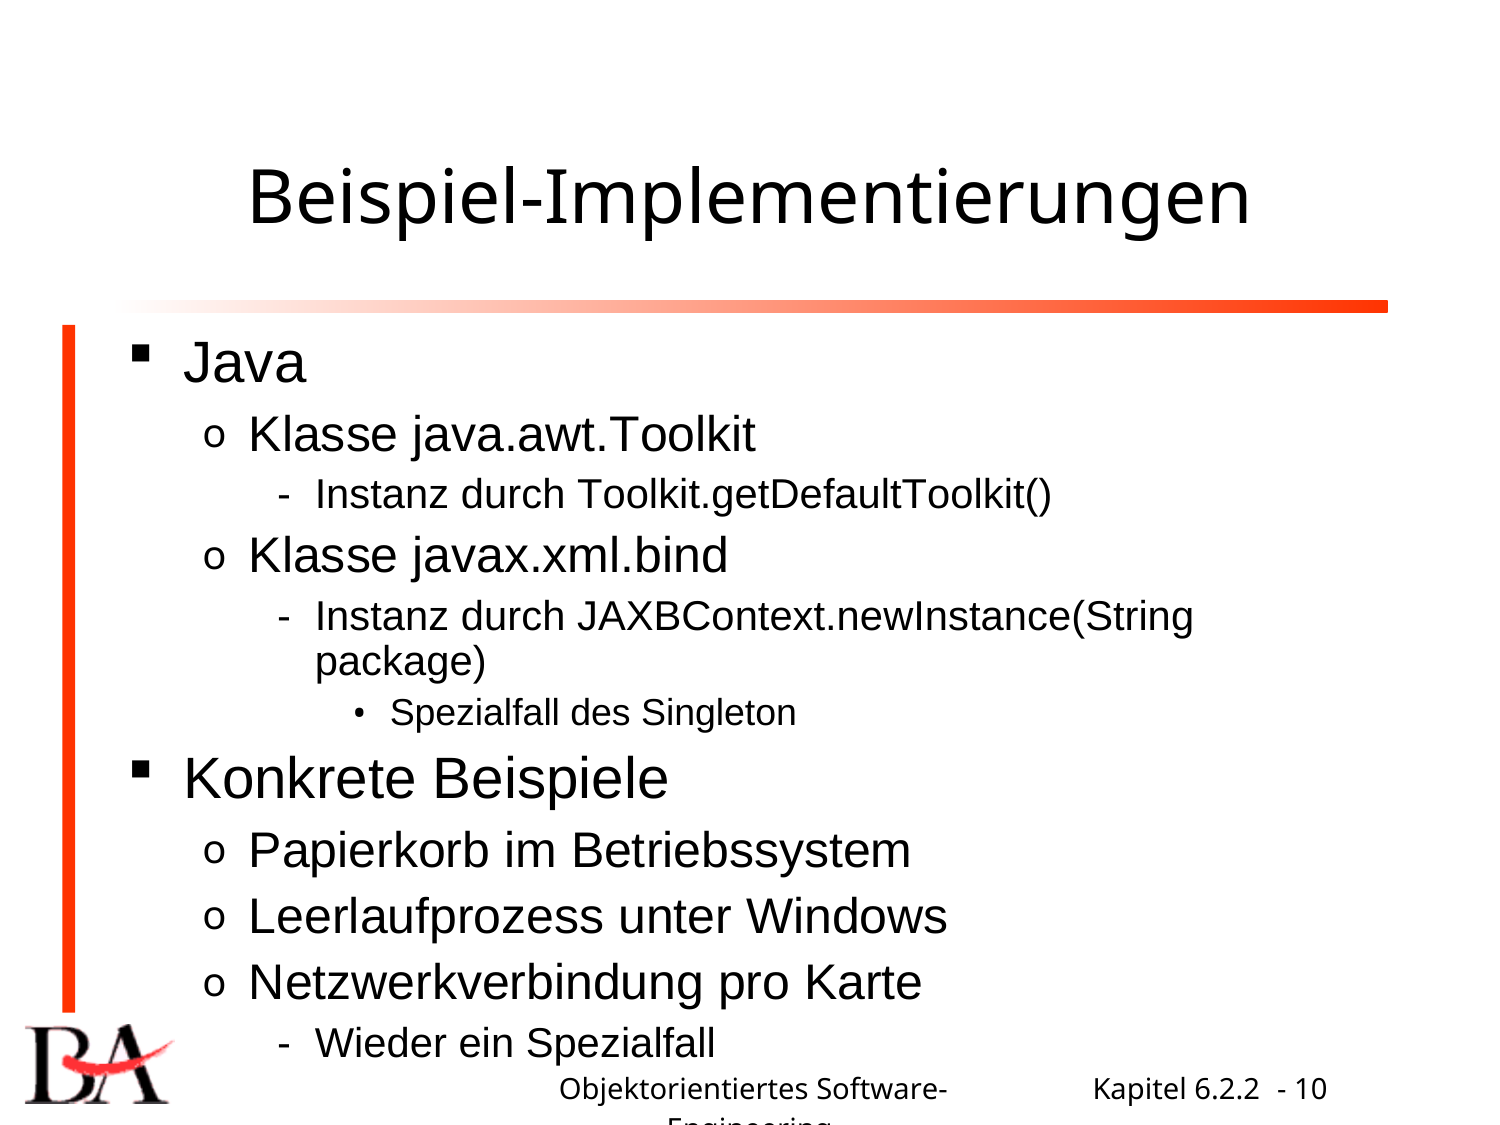

# Beispiel-Implementierungen
Java
Klasse java.awt.Toolkit
Instanz durch Toolkit.getDefaultToolkit()
Klasse javax.xml.bind
Instanz durch JAXBContext.newInstance(String package)
Spezialfall des Singleton
Konkrete Beispiele
Papierkorb im Betriebssystem
Leerlaufprozess unter Windows
Netzwerkverbindung pro Karte
Wieder ein Spezialfall
10